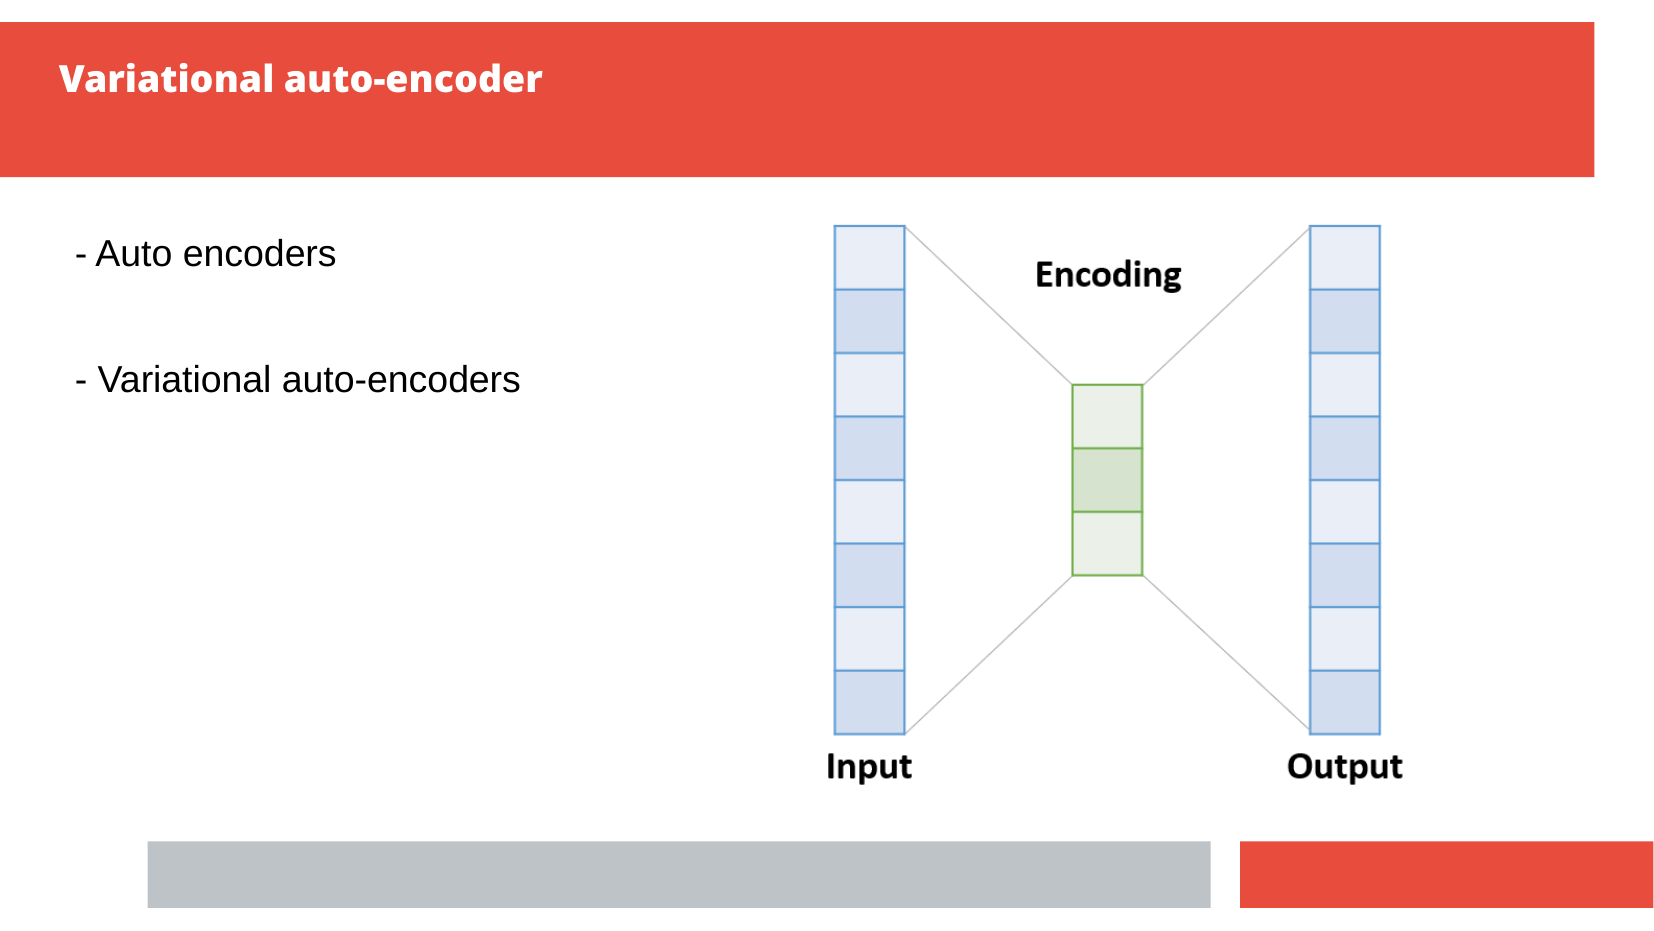

# Variational auto-encoder
- Auto encoders
- Variational auto-encoders